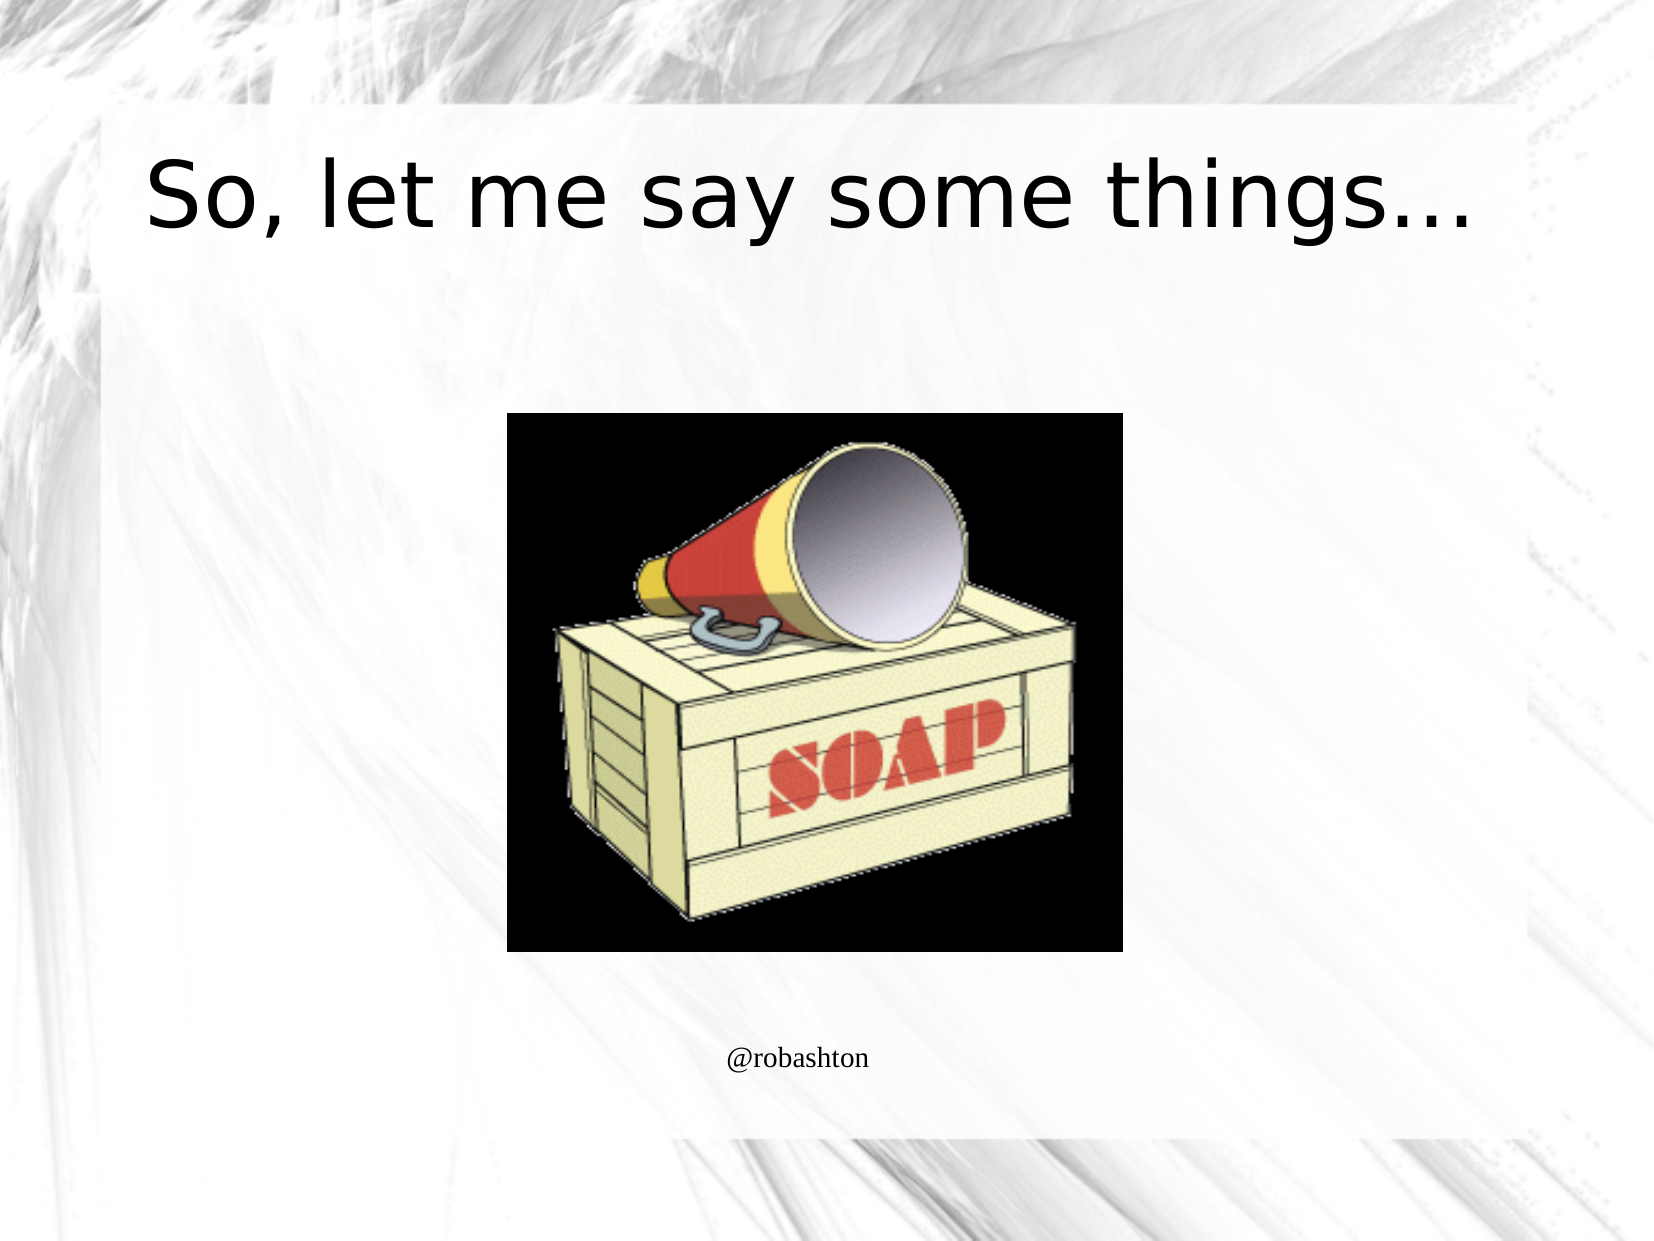

# So, let me say some things...
@robashton